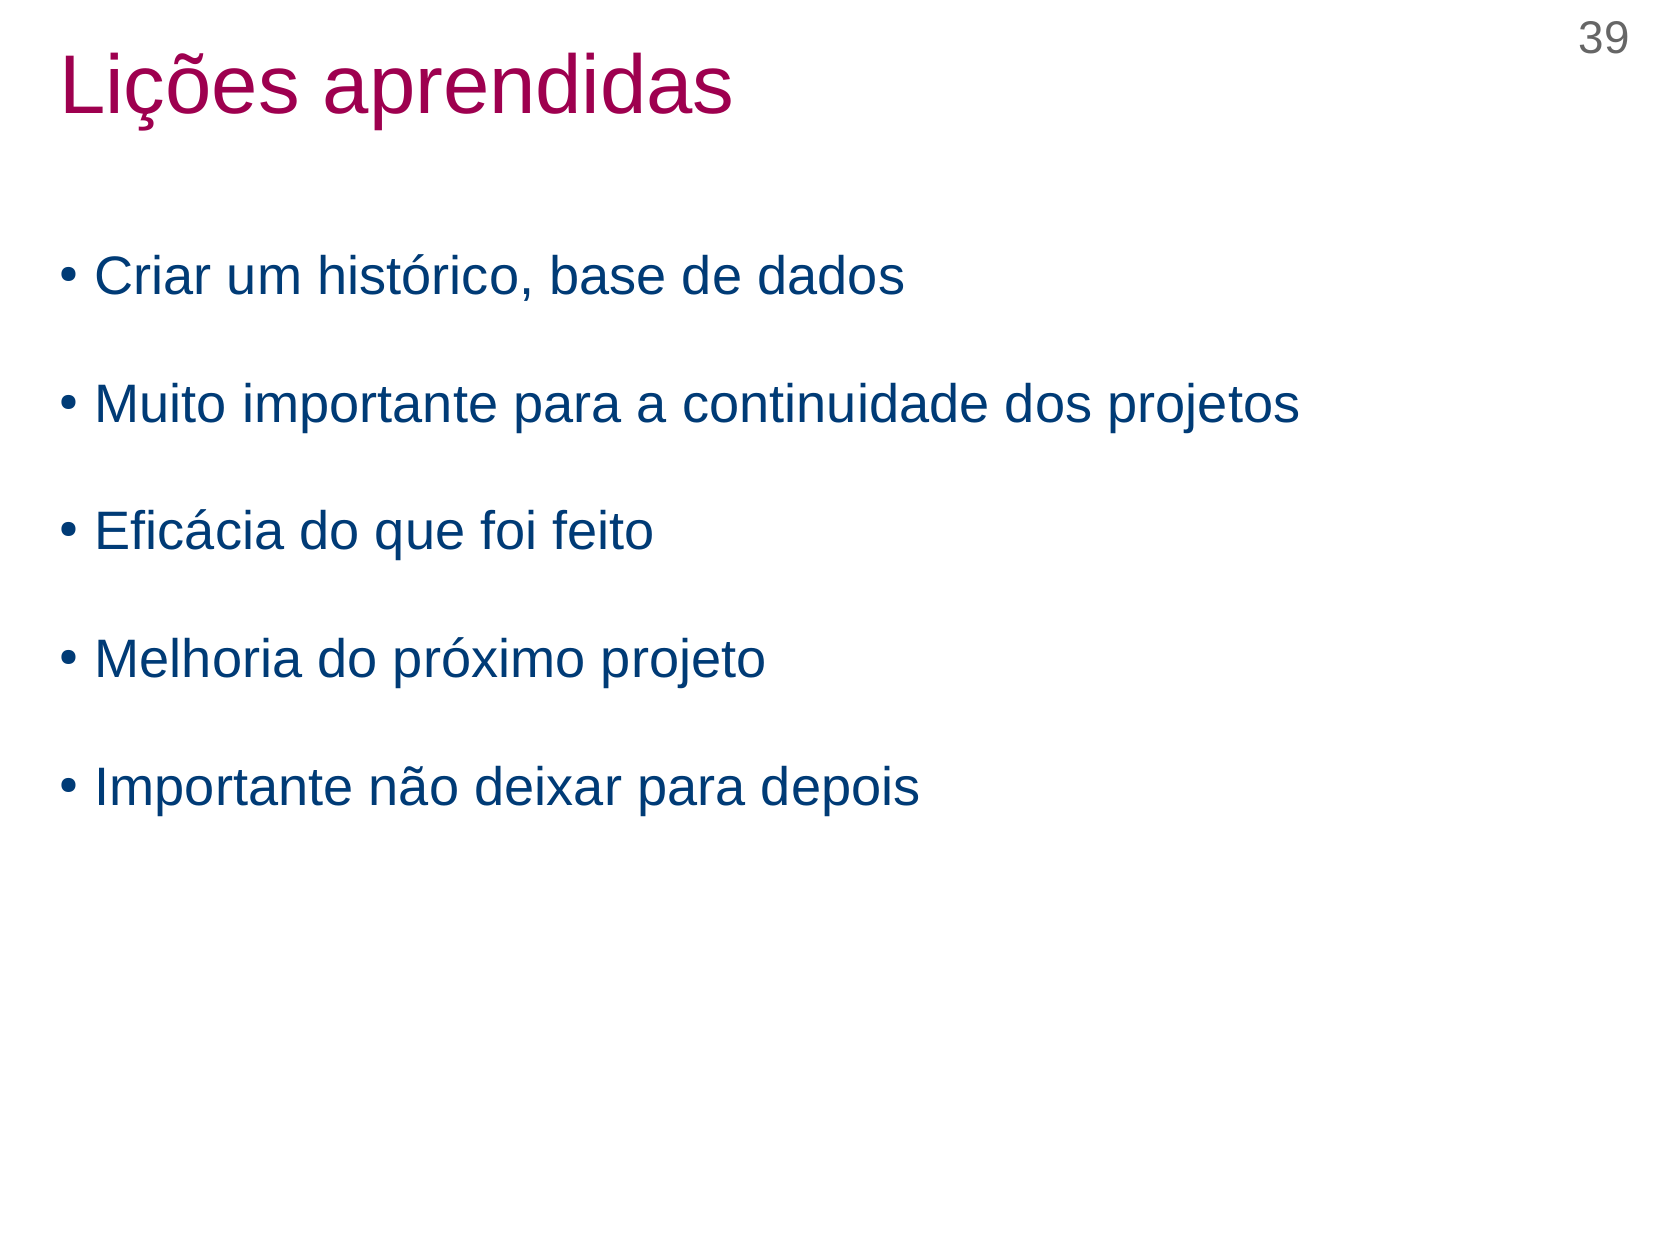

39
# Lições aprendidas
Criar um histórico, base de dados
Muito importante para a continuidade dos projetos
Eficácia do que foi feito
Melhoria do próximo projeto
Importante não deixar para depois